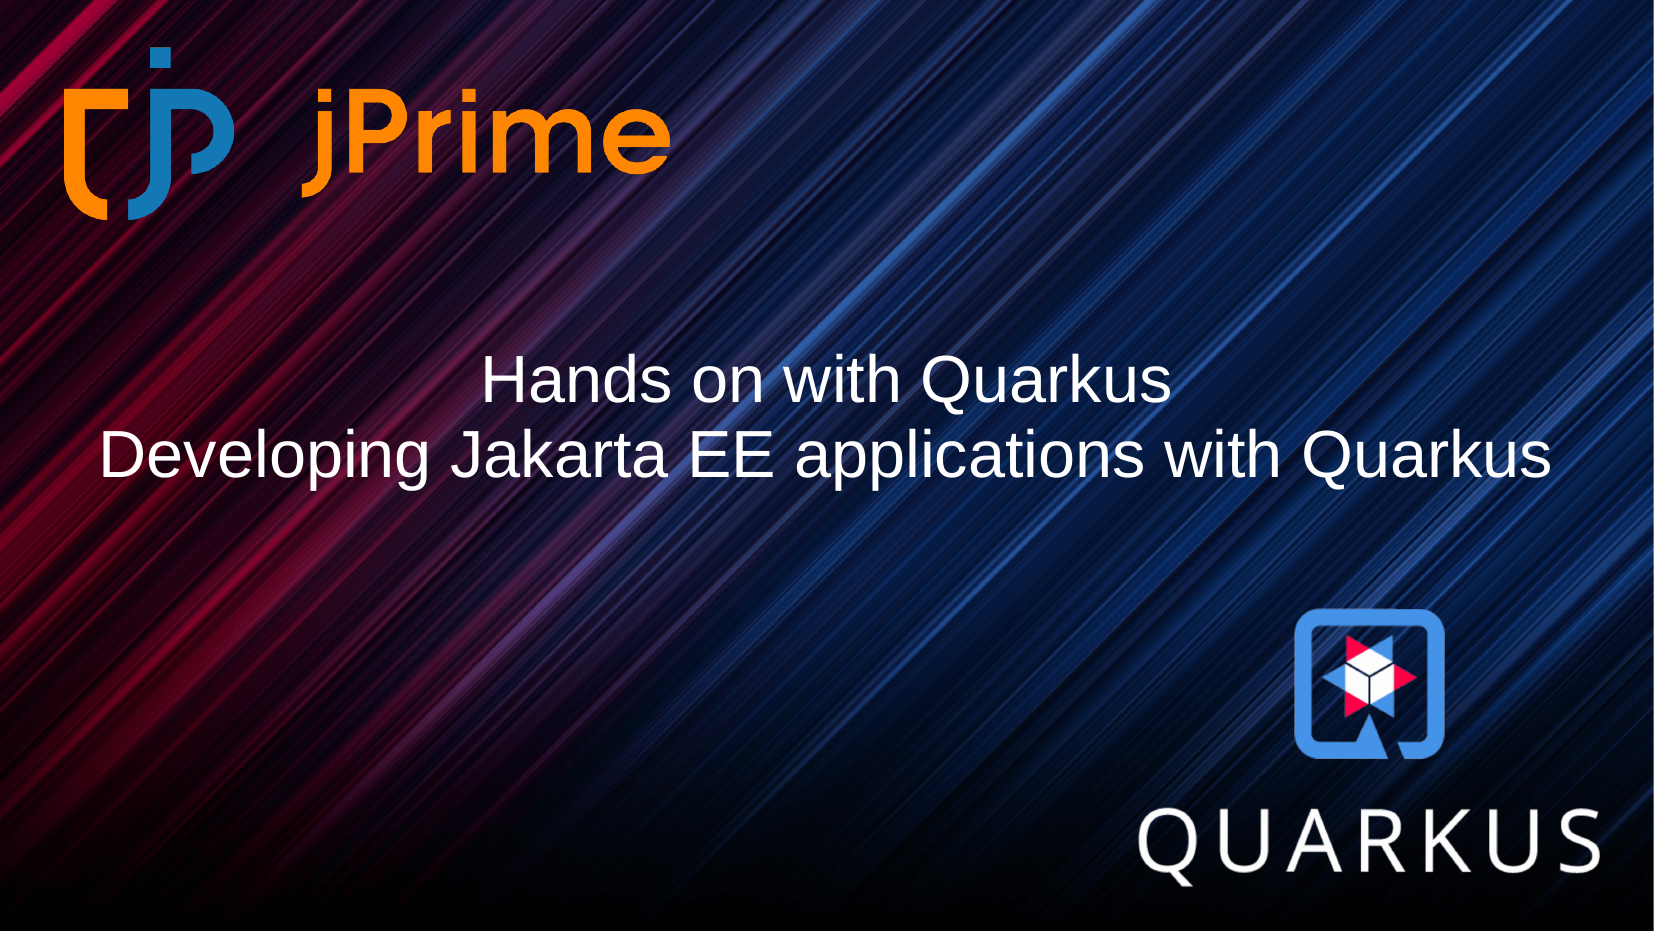

# Hands on with Quarkus
Developing Jakarta EE applications with Quarkus